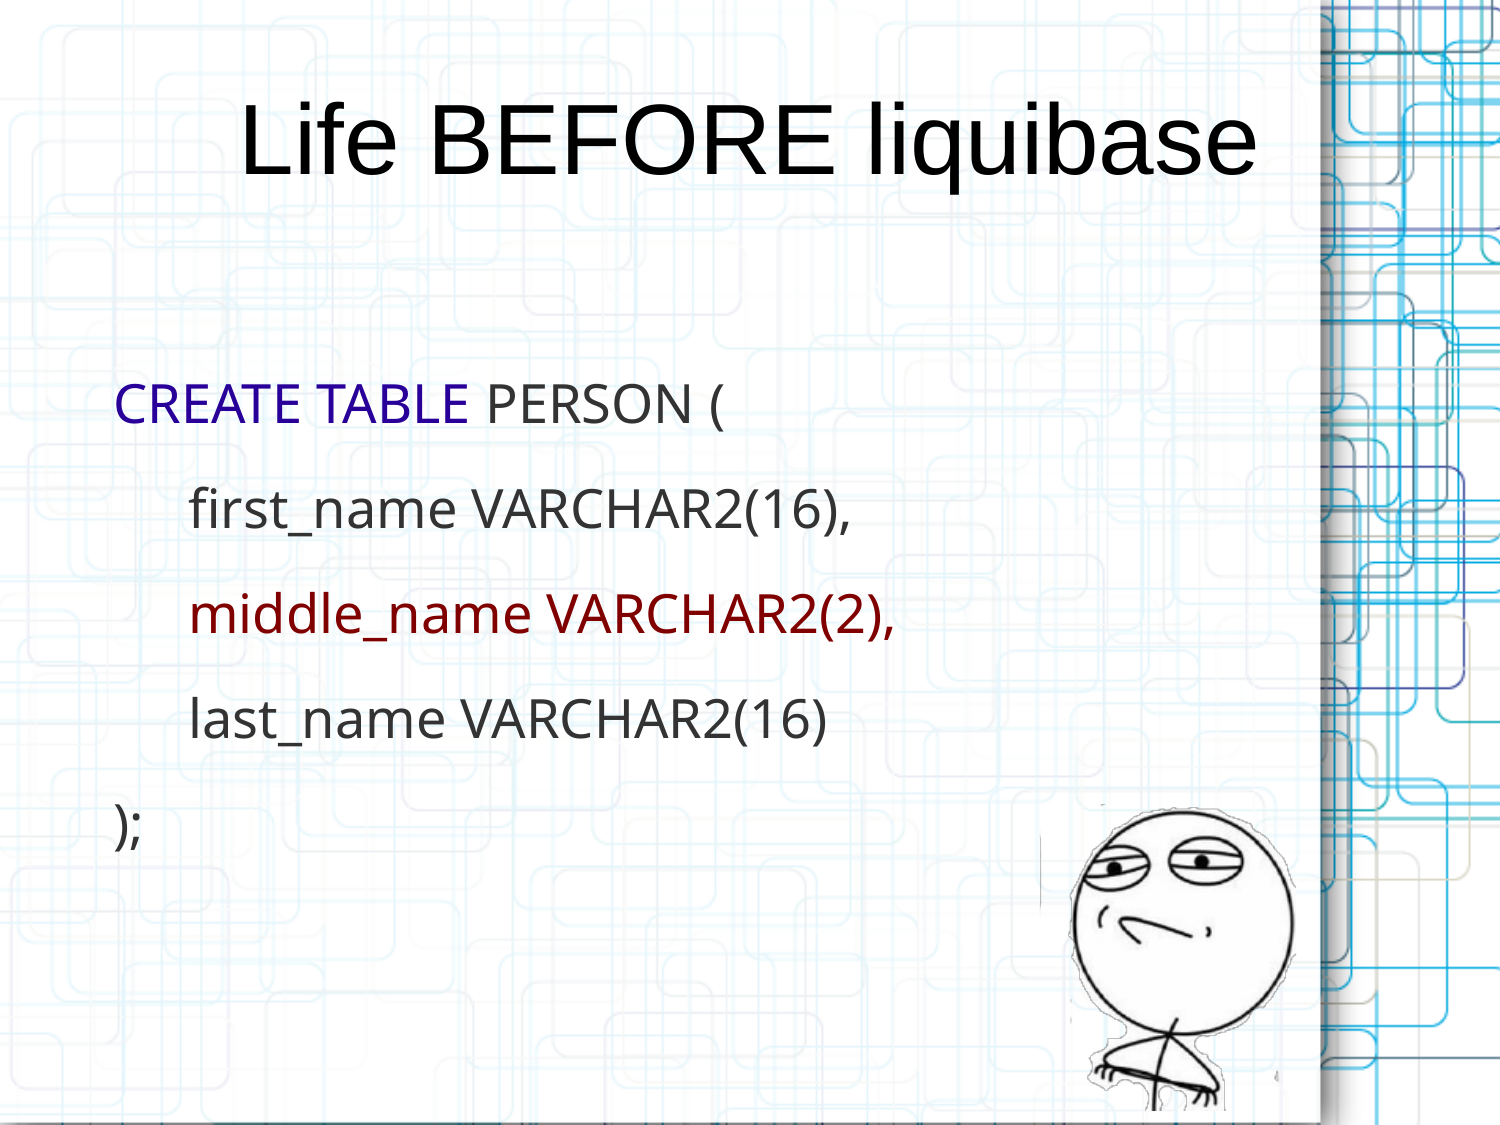

# Life BEFORE liquibase
CREATE TABLE PERSON (
	first_name VARCHAR2(16),
	middle_name VARCHAR2(2),
	last_name VARCHAR2(16)
);